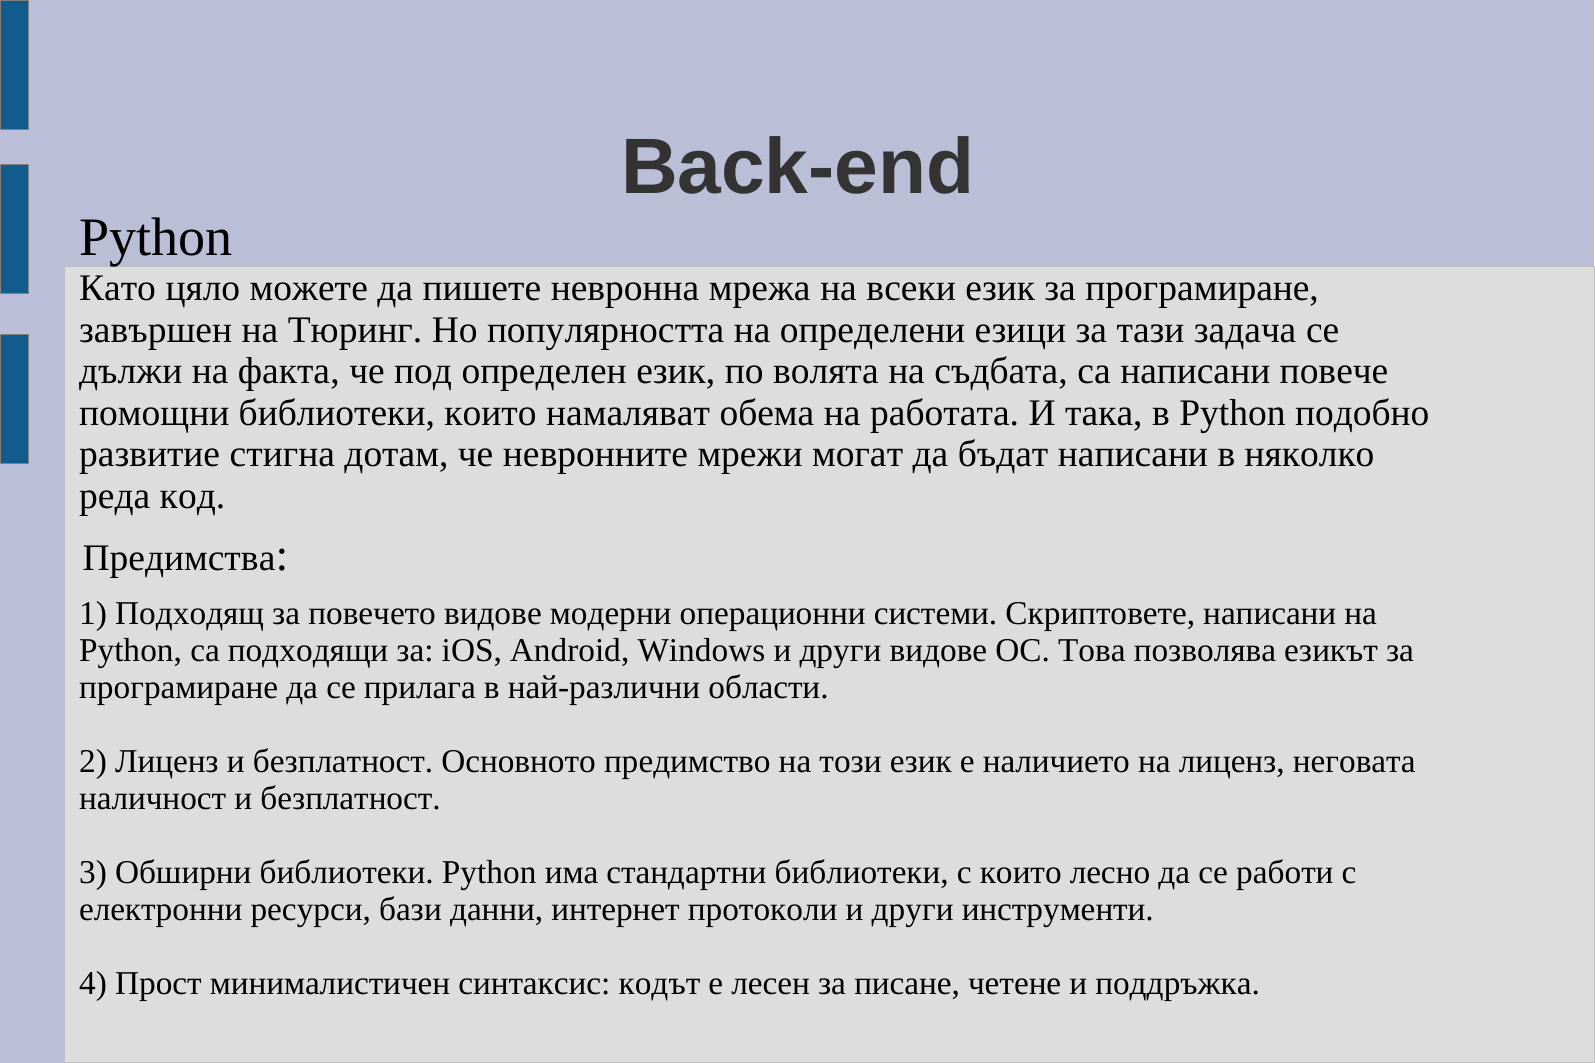

# Back-end
Python
Като цяло можете да пишете невронна мрежа на всеки език за програмиране, завършен на Тюринг. Но популярността на определени езици за тази задача се дължи на факта, че под определен език, по волята на съдбата, са написани повече помощни библиотеки, които намаляват обема на работата. И така, в Python подобно развитие стигна дотам, че невронните мрежи могат да бъдат написани в няколко реда код.
Предимства:
1) Подходящ за повечето видове модерни операционни системи. Скриптовете, написани на Python, са подходящи за: iOS, Android, Windows и други видове ОС. Това позволява езикът за програмиране да се прилага в най-различни области.
2) Лиценз и безплатност. Основното предимство на този език е наличието на лиценз, неговата наличност и безплатност.
3) Обширни библиотеки. Python има стандартни библиотеки, с които лесно да се работи с
електронни ресурси, бази данни, интернет протоколи и други инструменти.
4) Прост минималистичен синтаксис: кодът е лесен за писане, четене и поддръжка.